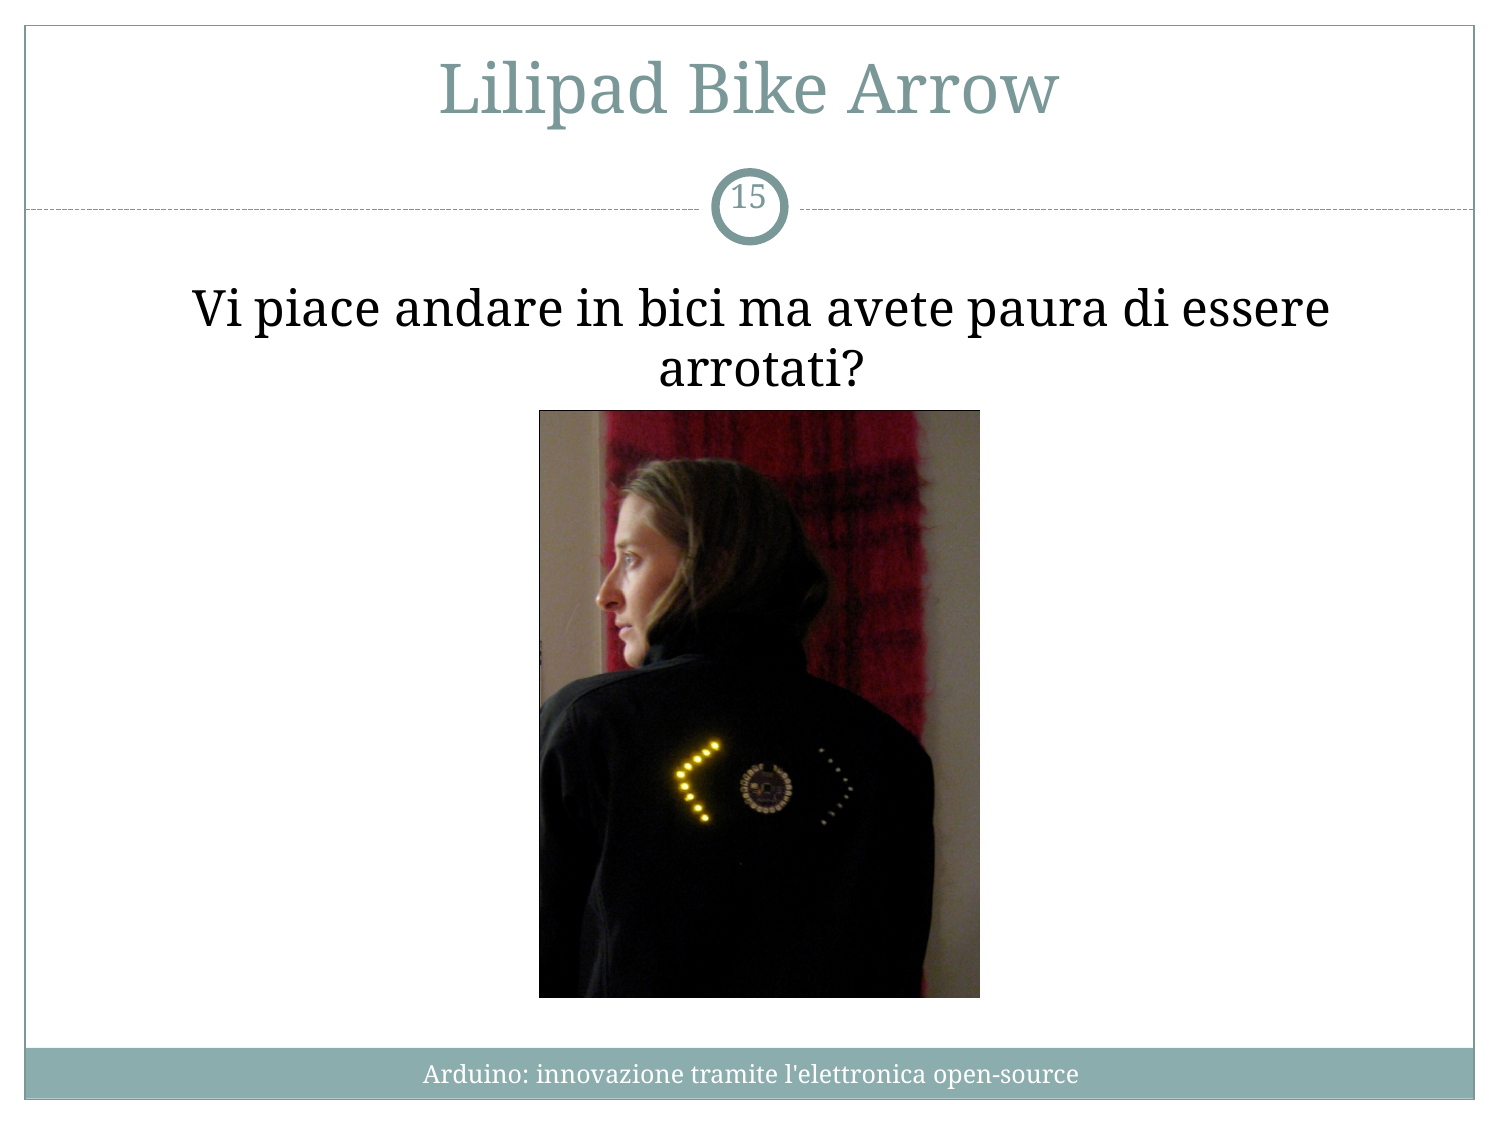

# Lilipad Bike Arrow
Vi piace andare in bici ma avete paura di essere arrotati?
Arduino: innovazione tramite l'elettronica open-source